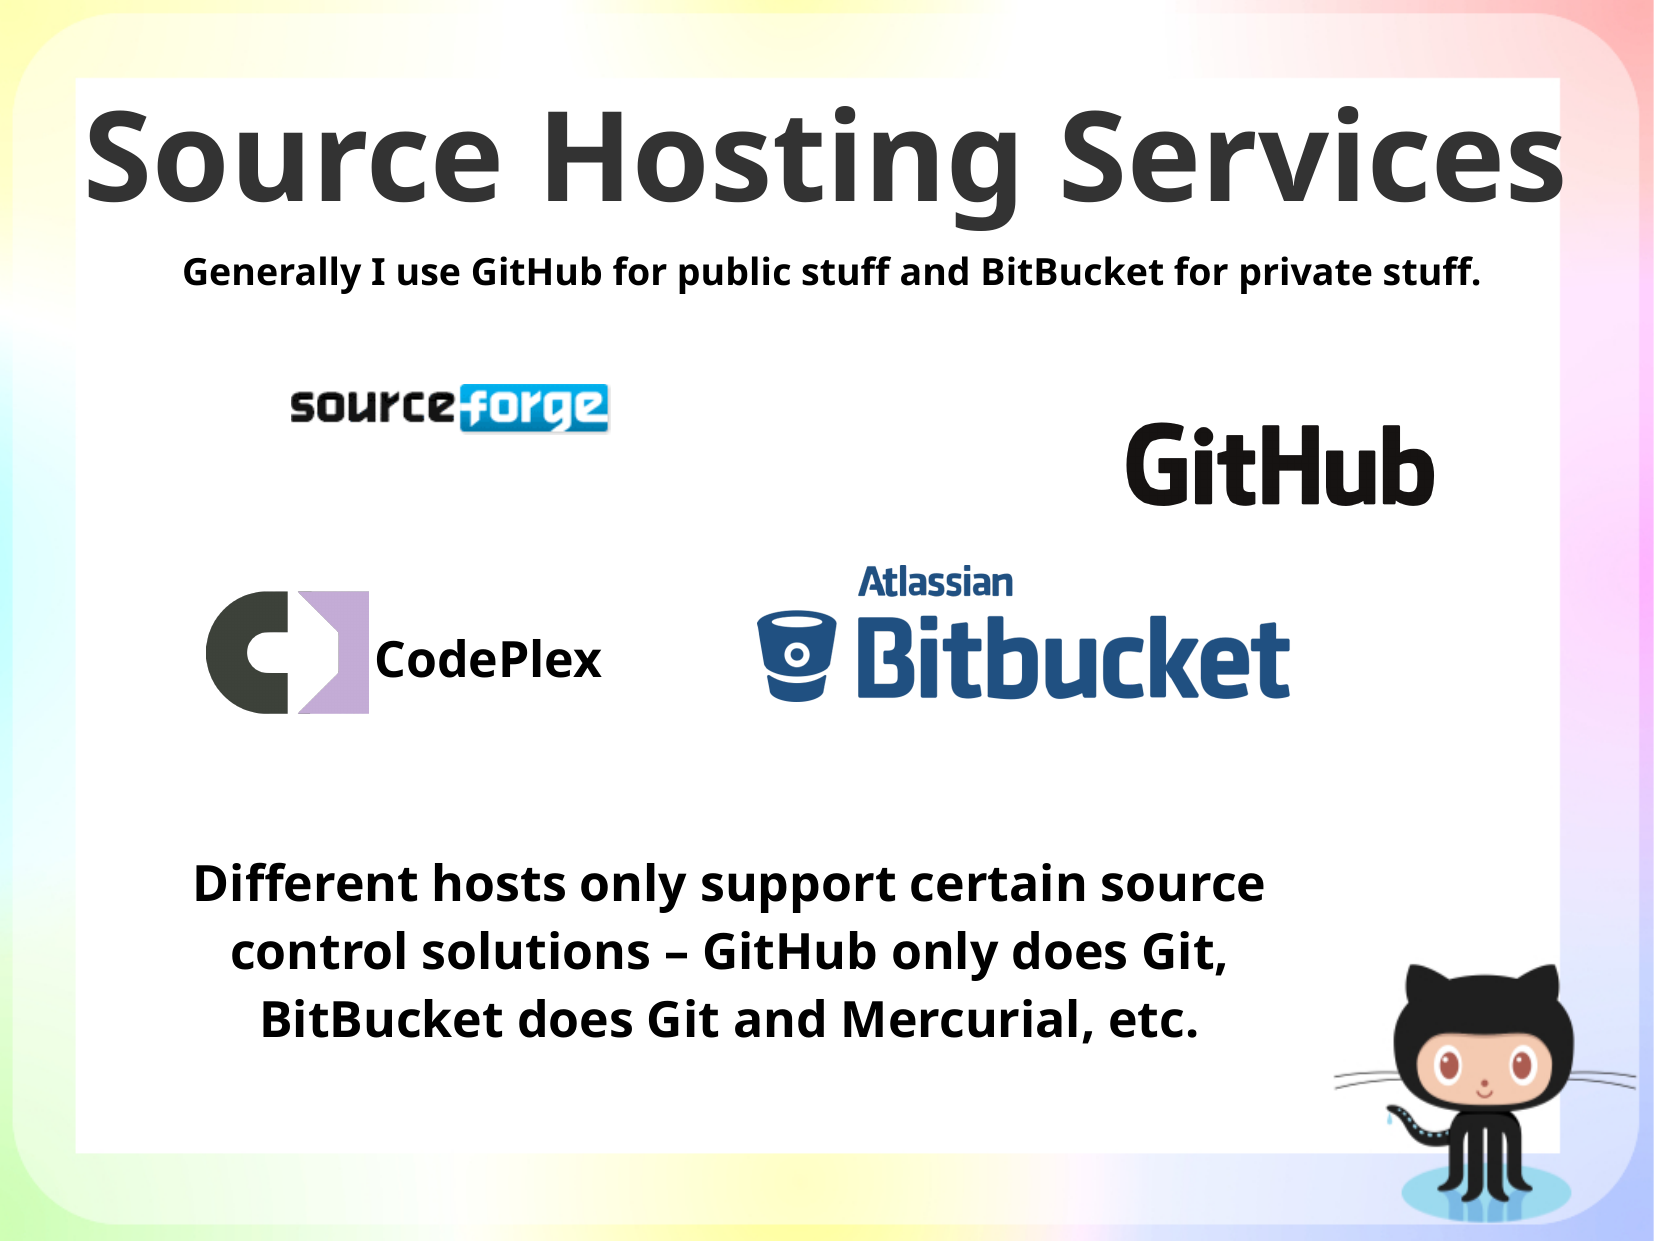

# Source Hosting Services
Generally I use GitHub for public stuff and BitBucket for private stuff.
CodePlex
Different hosts only support certain source control solutions – GitHub only does Git, BitBucket does Git and Mercurial, etc.